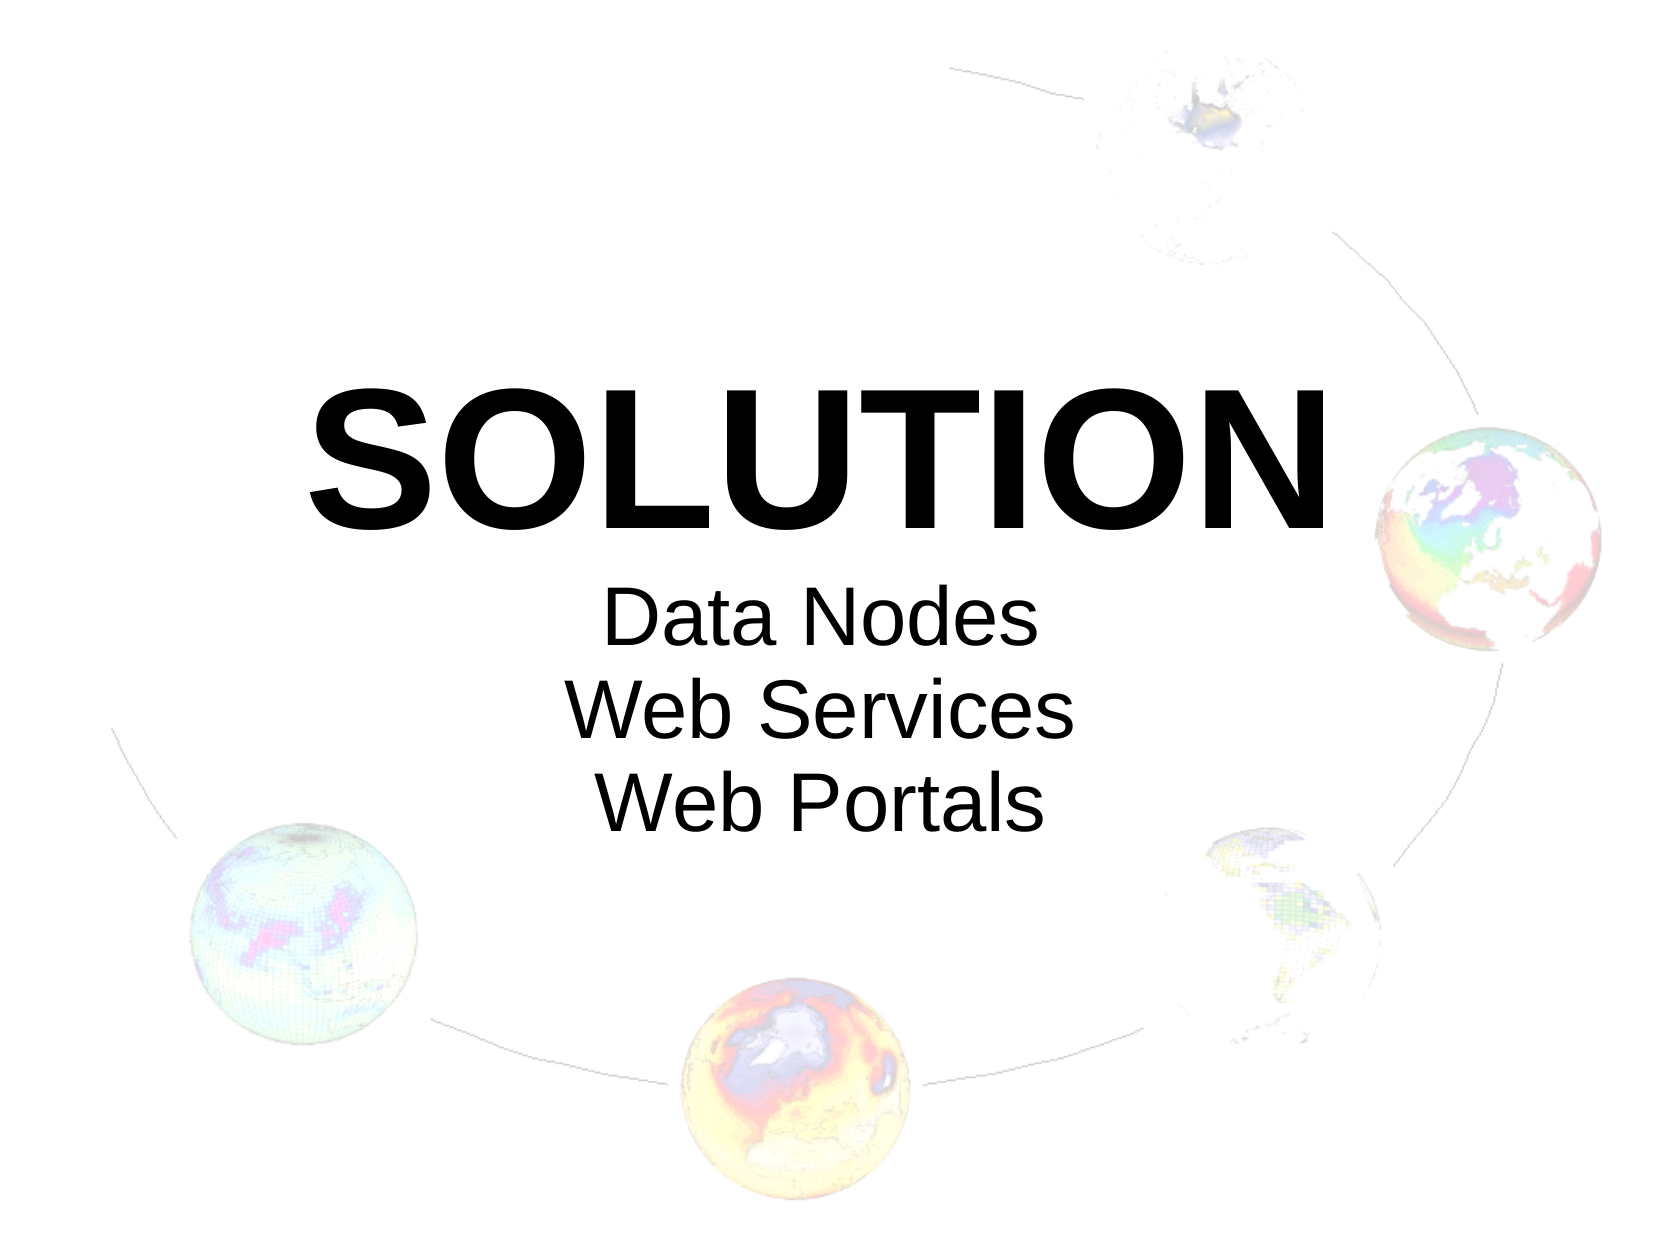

# SOLUTION Data Nodes Web Services Web Portals